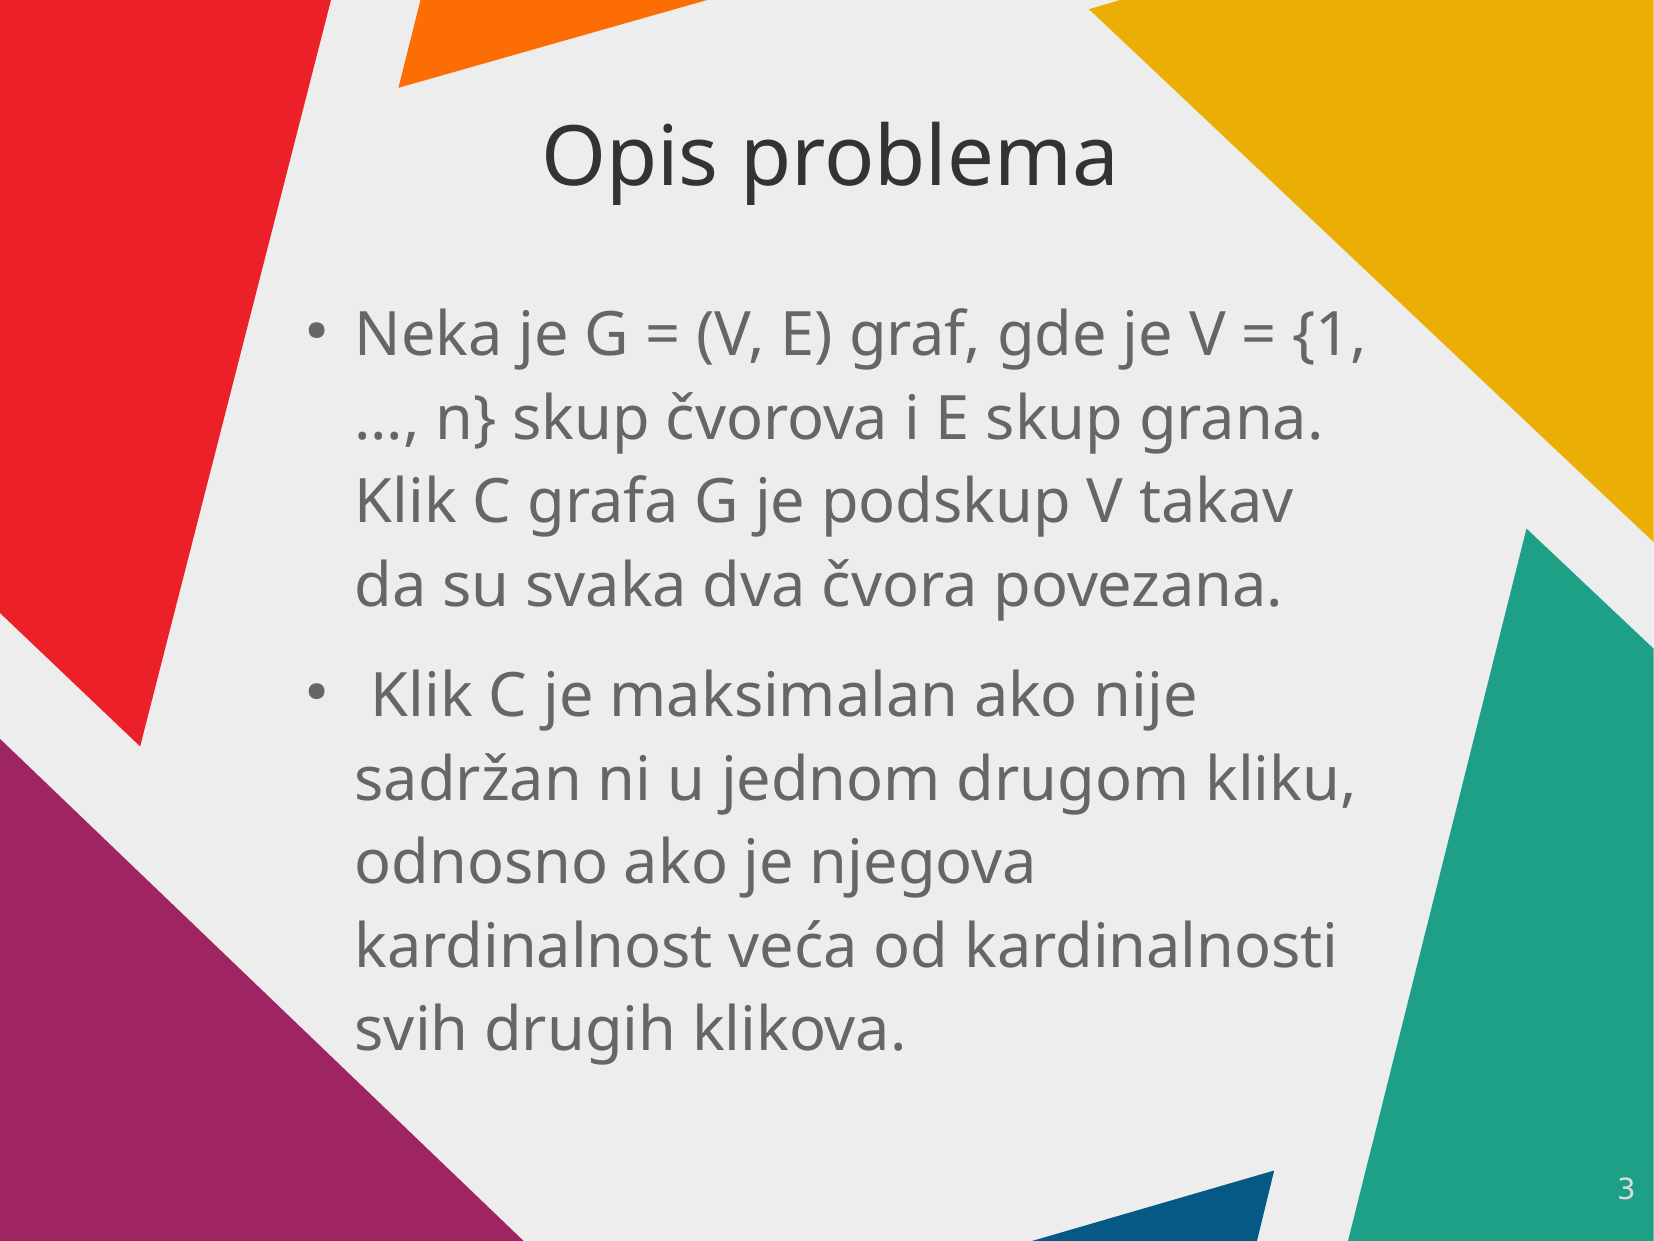

# Opis problema
Neka je G = (V, E) graf, gde je V = {1, …, n} skup čvorova i E skup grana. Klik C grafa G je podskup V takav da su svaka dva čvora povezana.
 Klik C je maksimalan ako nije sadržan ni u jednom drugom kliku, odnosno ako je njegova kardinalnost veća od kardinalnosti svih drugih klikova.
3